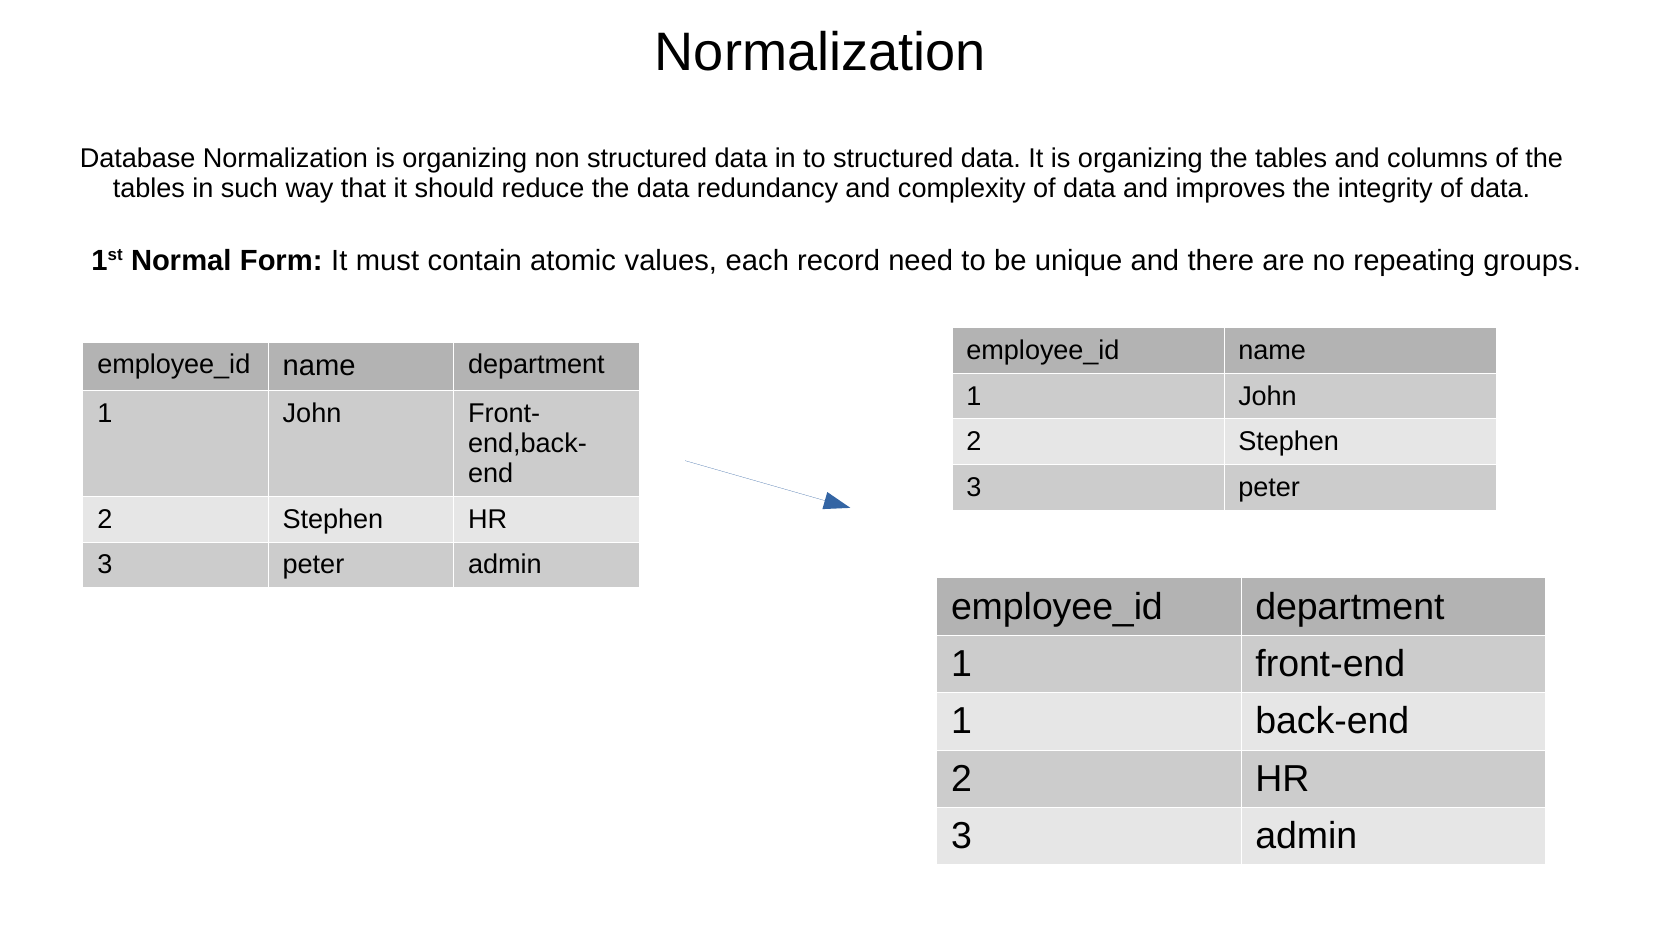

# Normalization Database Normalization is organizing non structured data in to structured data. It is organizing the tables and columns of the tables in such way that it should reduce the data redundancy and complexity of data and improves the integrity of data.
1st Normal Form: It must contain atomic values, each record need to be unique and there are no repeating groups.
| employee\_id | name |
| --- | --- |
| 1 | John |
| 2 | Stephen |
| 3 | peter |
| employee\_id | name | department |
| --- | --- | --- |
| 1 | John | Front-end,back-end |
| 2 | Stephen | HR |
| 3 | peter | admin |
| employee\_id | department |
| --- | --- |
| 1 | front-end |
| 1 | back-end |
| 2 | HR |
| 3 | admin |